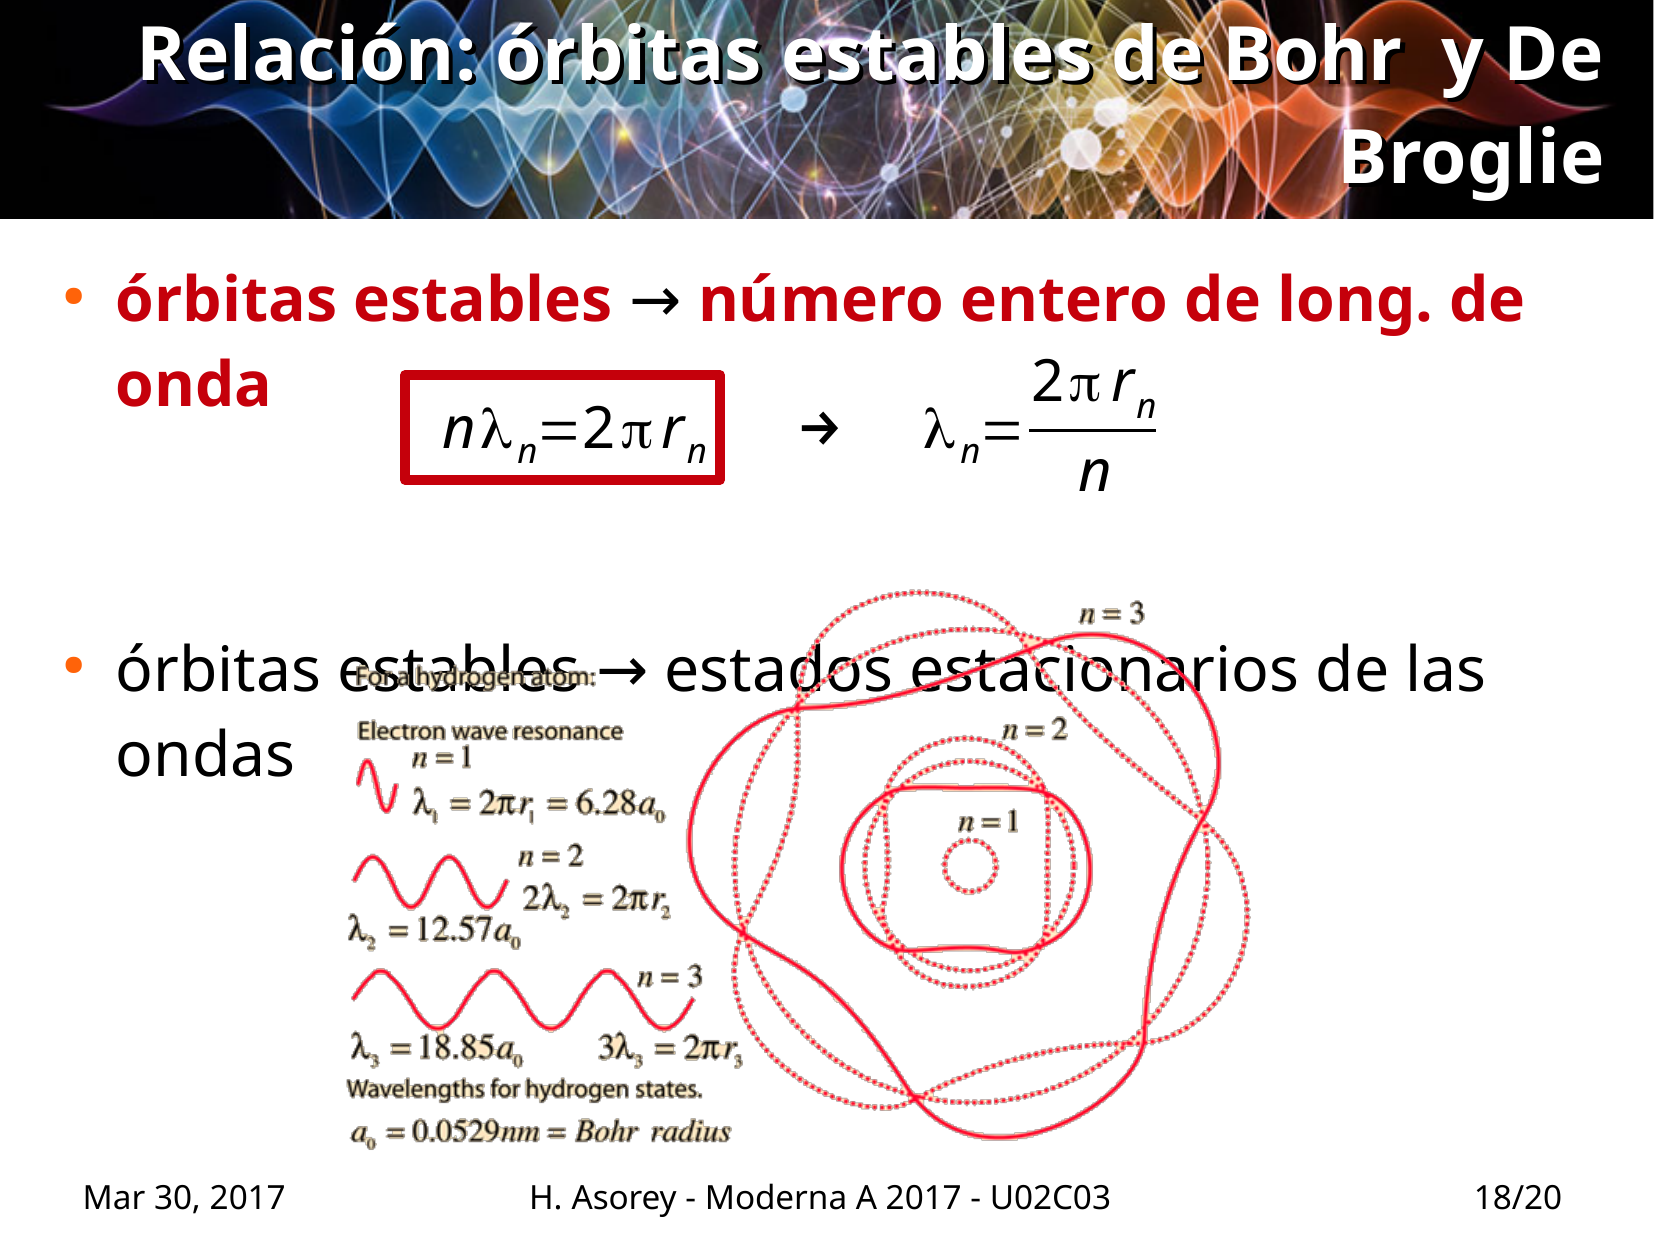

# Relación: órbitas estables de Bohr y De Broglie
órbitas estables → número entero de long. de onda
órbitas estables → estados estacionarios de las ondas
Mar 30, 2017
H. Asorey - Moderna A 2017 - U02C03
18